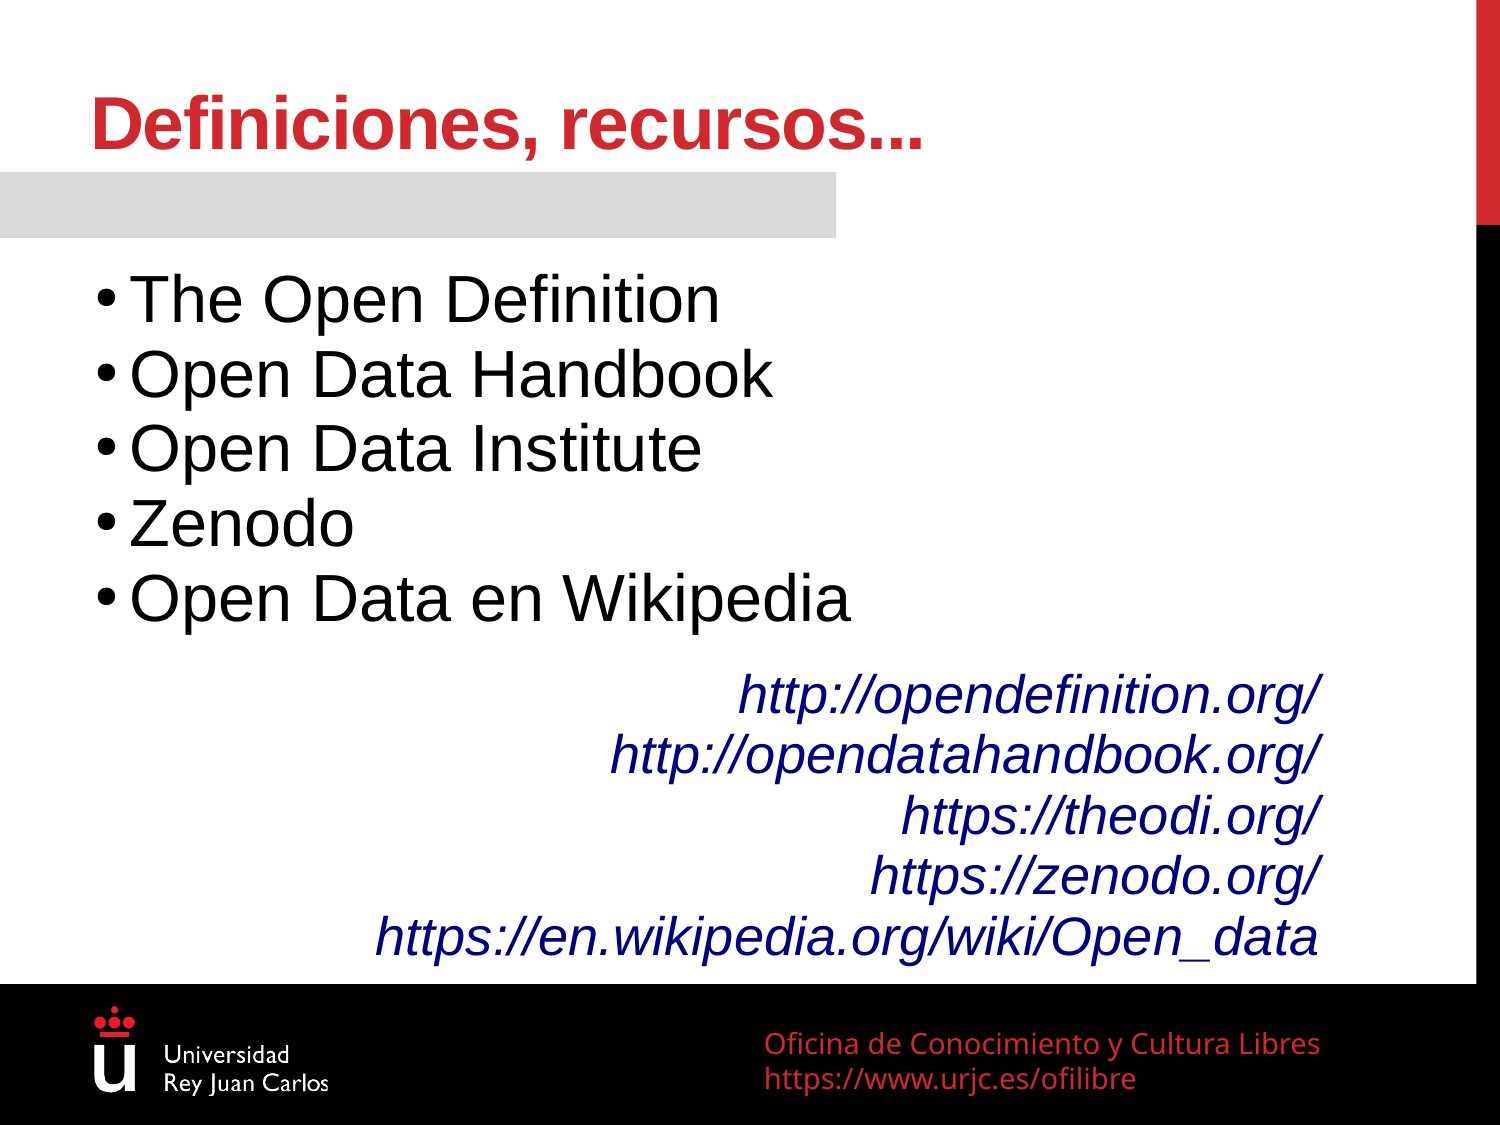

Definiciones, recursos...
The Open Definition
Open Data Handbook
Open Data Institute
Zenodo
Open Data en Wikipedia
#
http://opendefinition.org/
http://opendatahandbook.org/
https://theodi.org/
https://zenodo.org/
https://en.wikipedia.org/wiki/Open_data
Oficina de Conocimiento y Cultura Libres
https://www.urjc.es/ofilibre